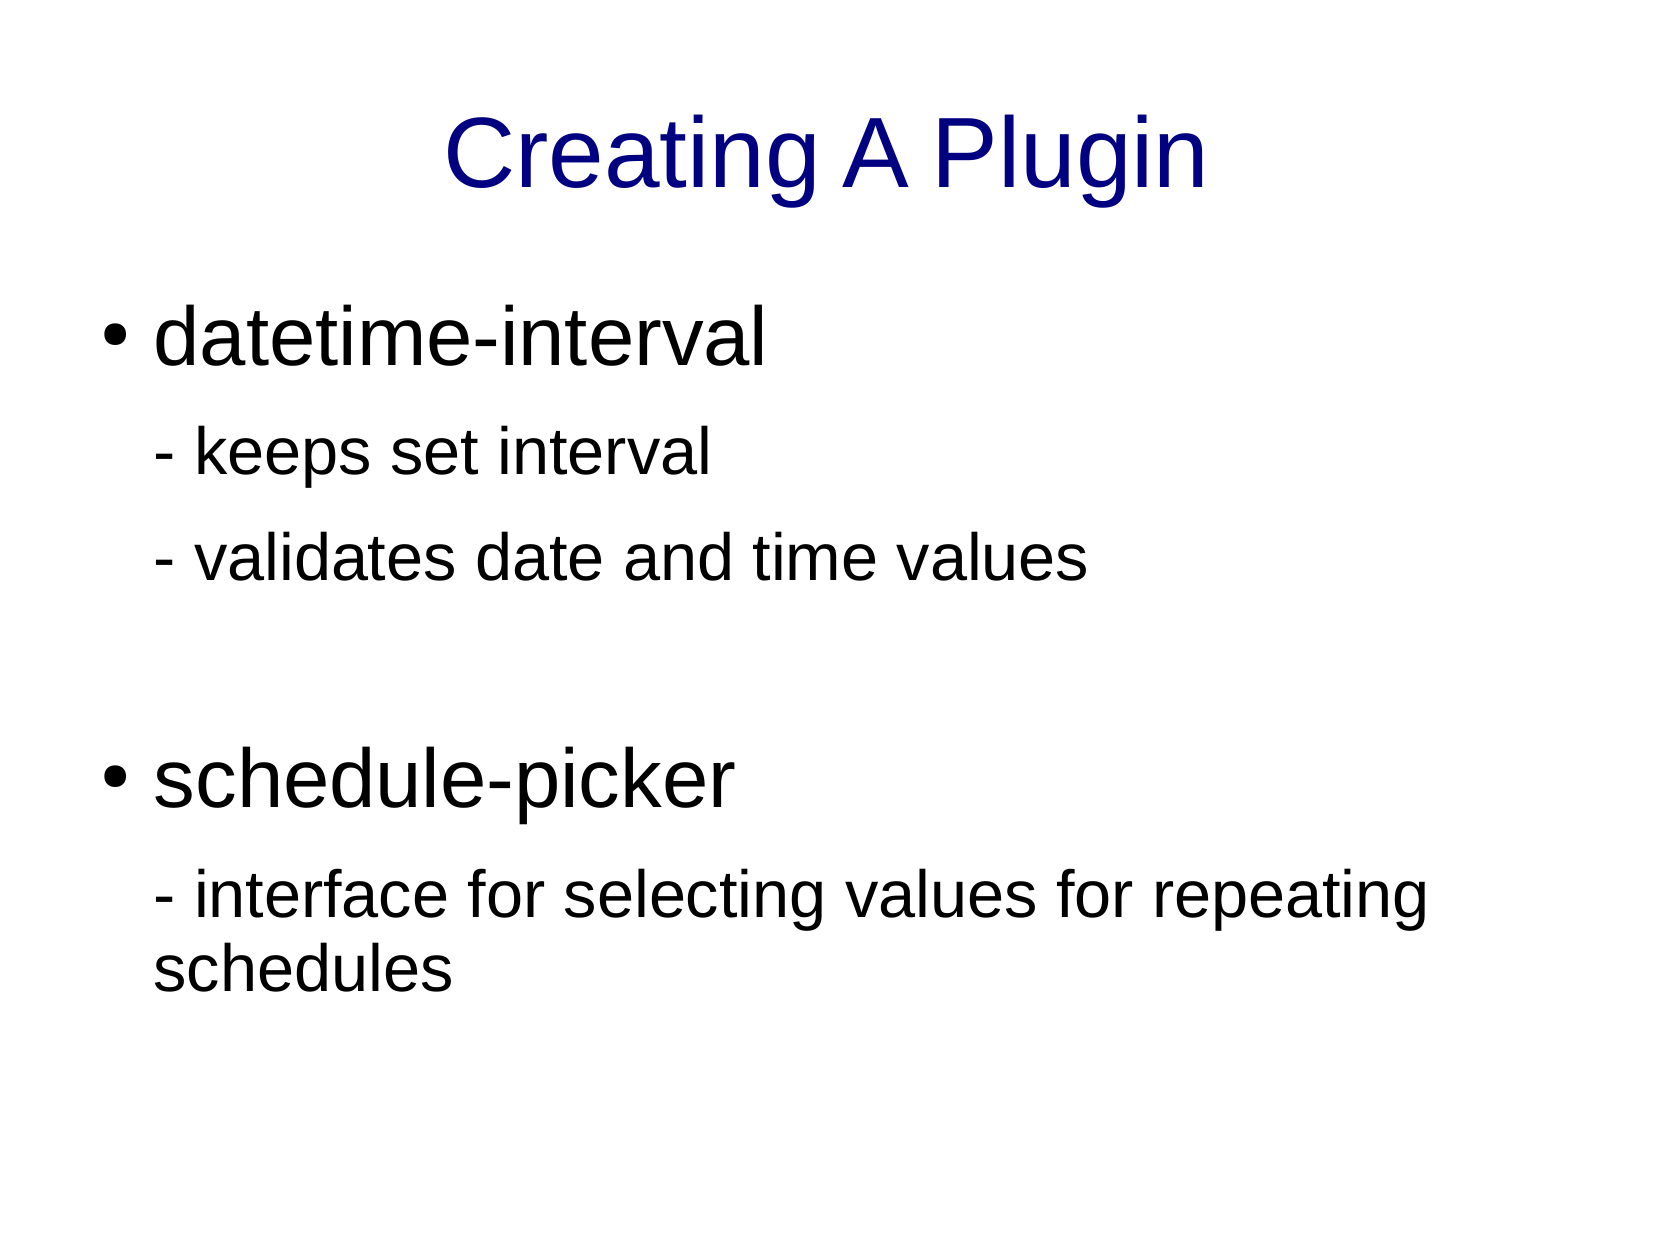

# Creating A Plugin
datetime-interval
- keeps set interval
- validates date and time values
schedule-picker
- interface for selecting values for repeating schedules